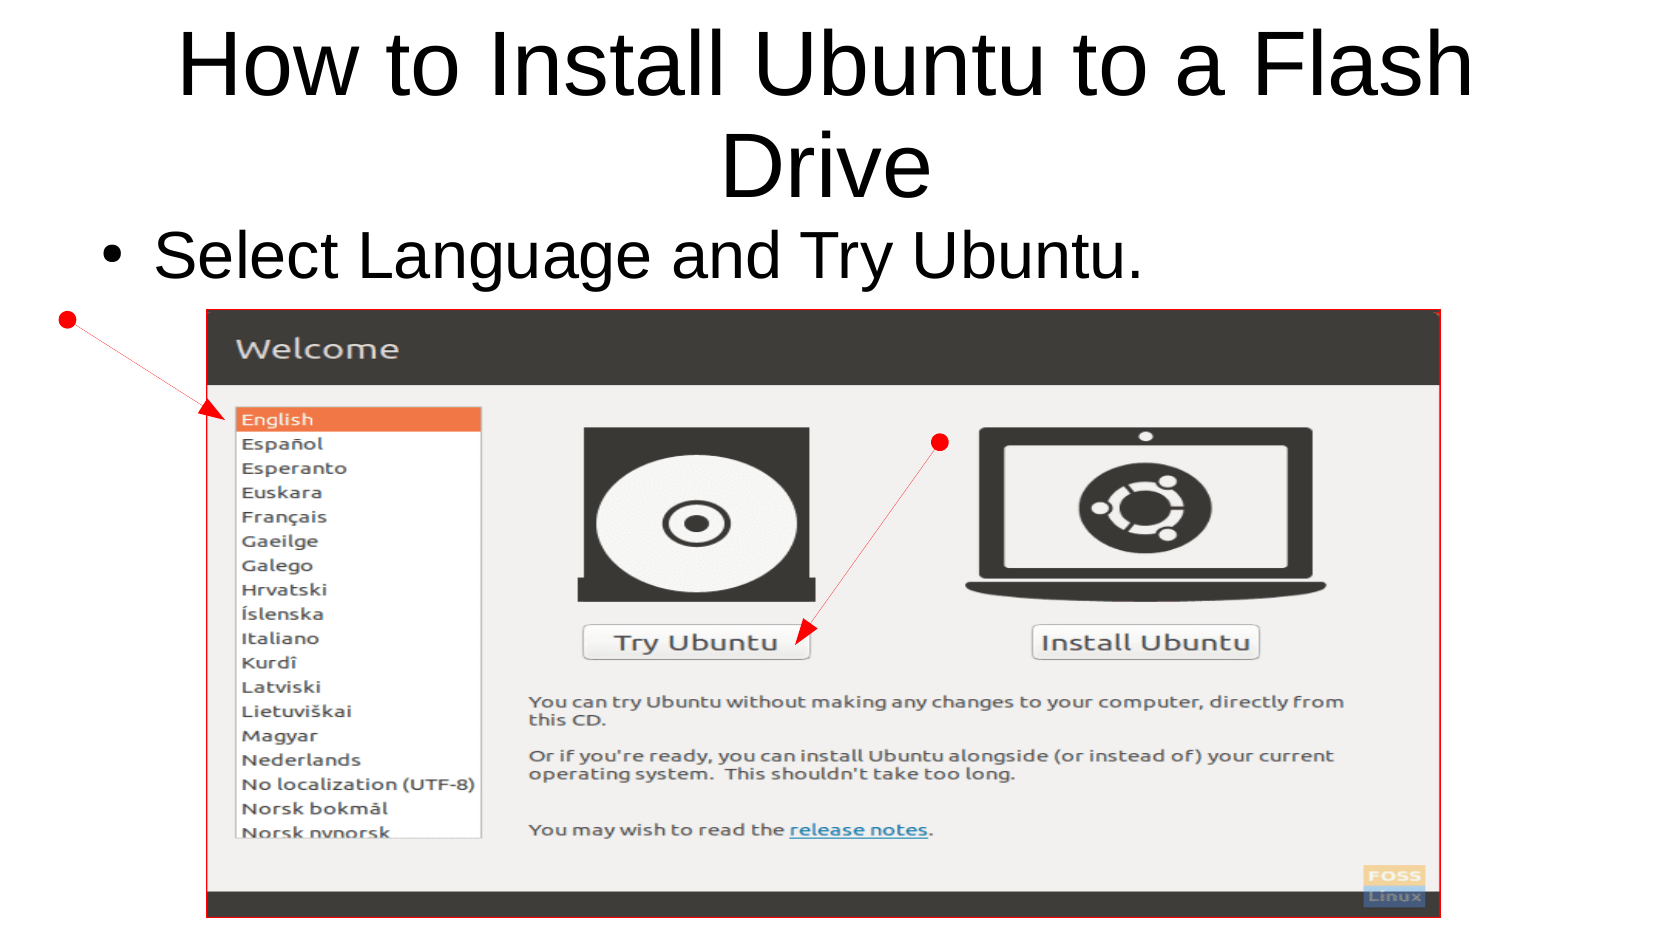

# How to Install Ubuntu to a Flash Drive
Select Language and Try Ubuntu.